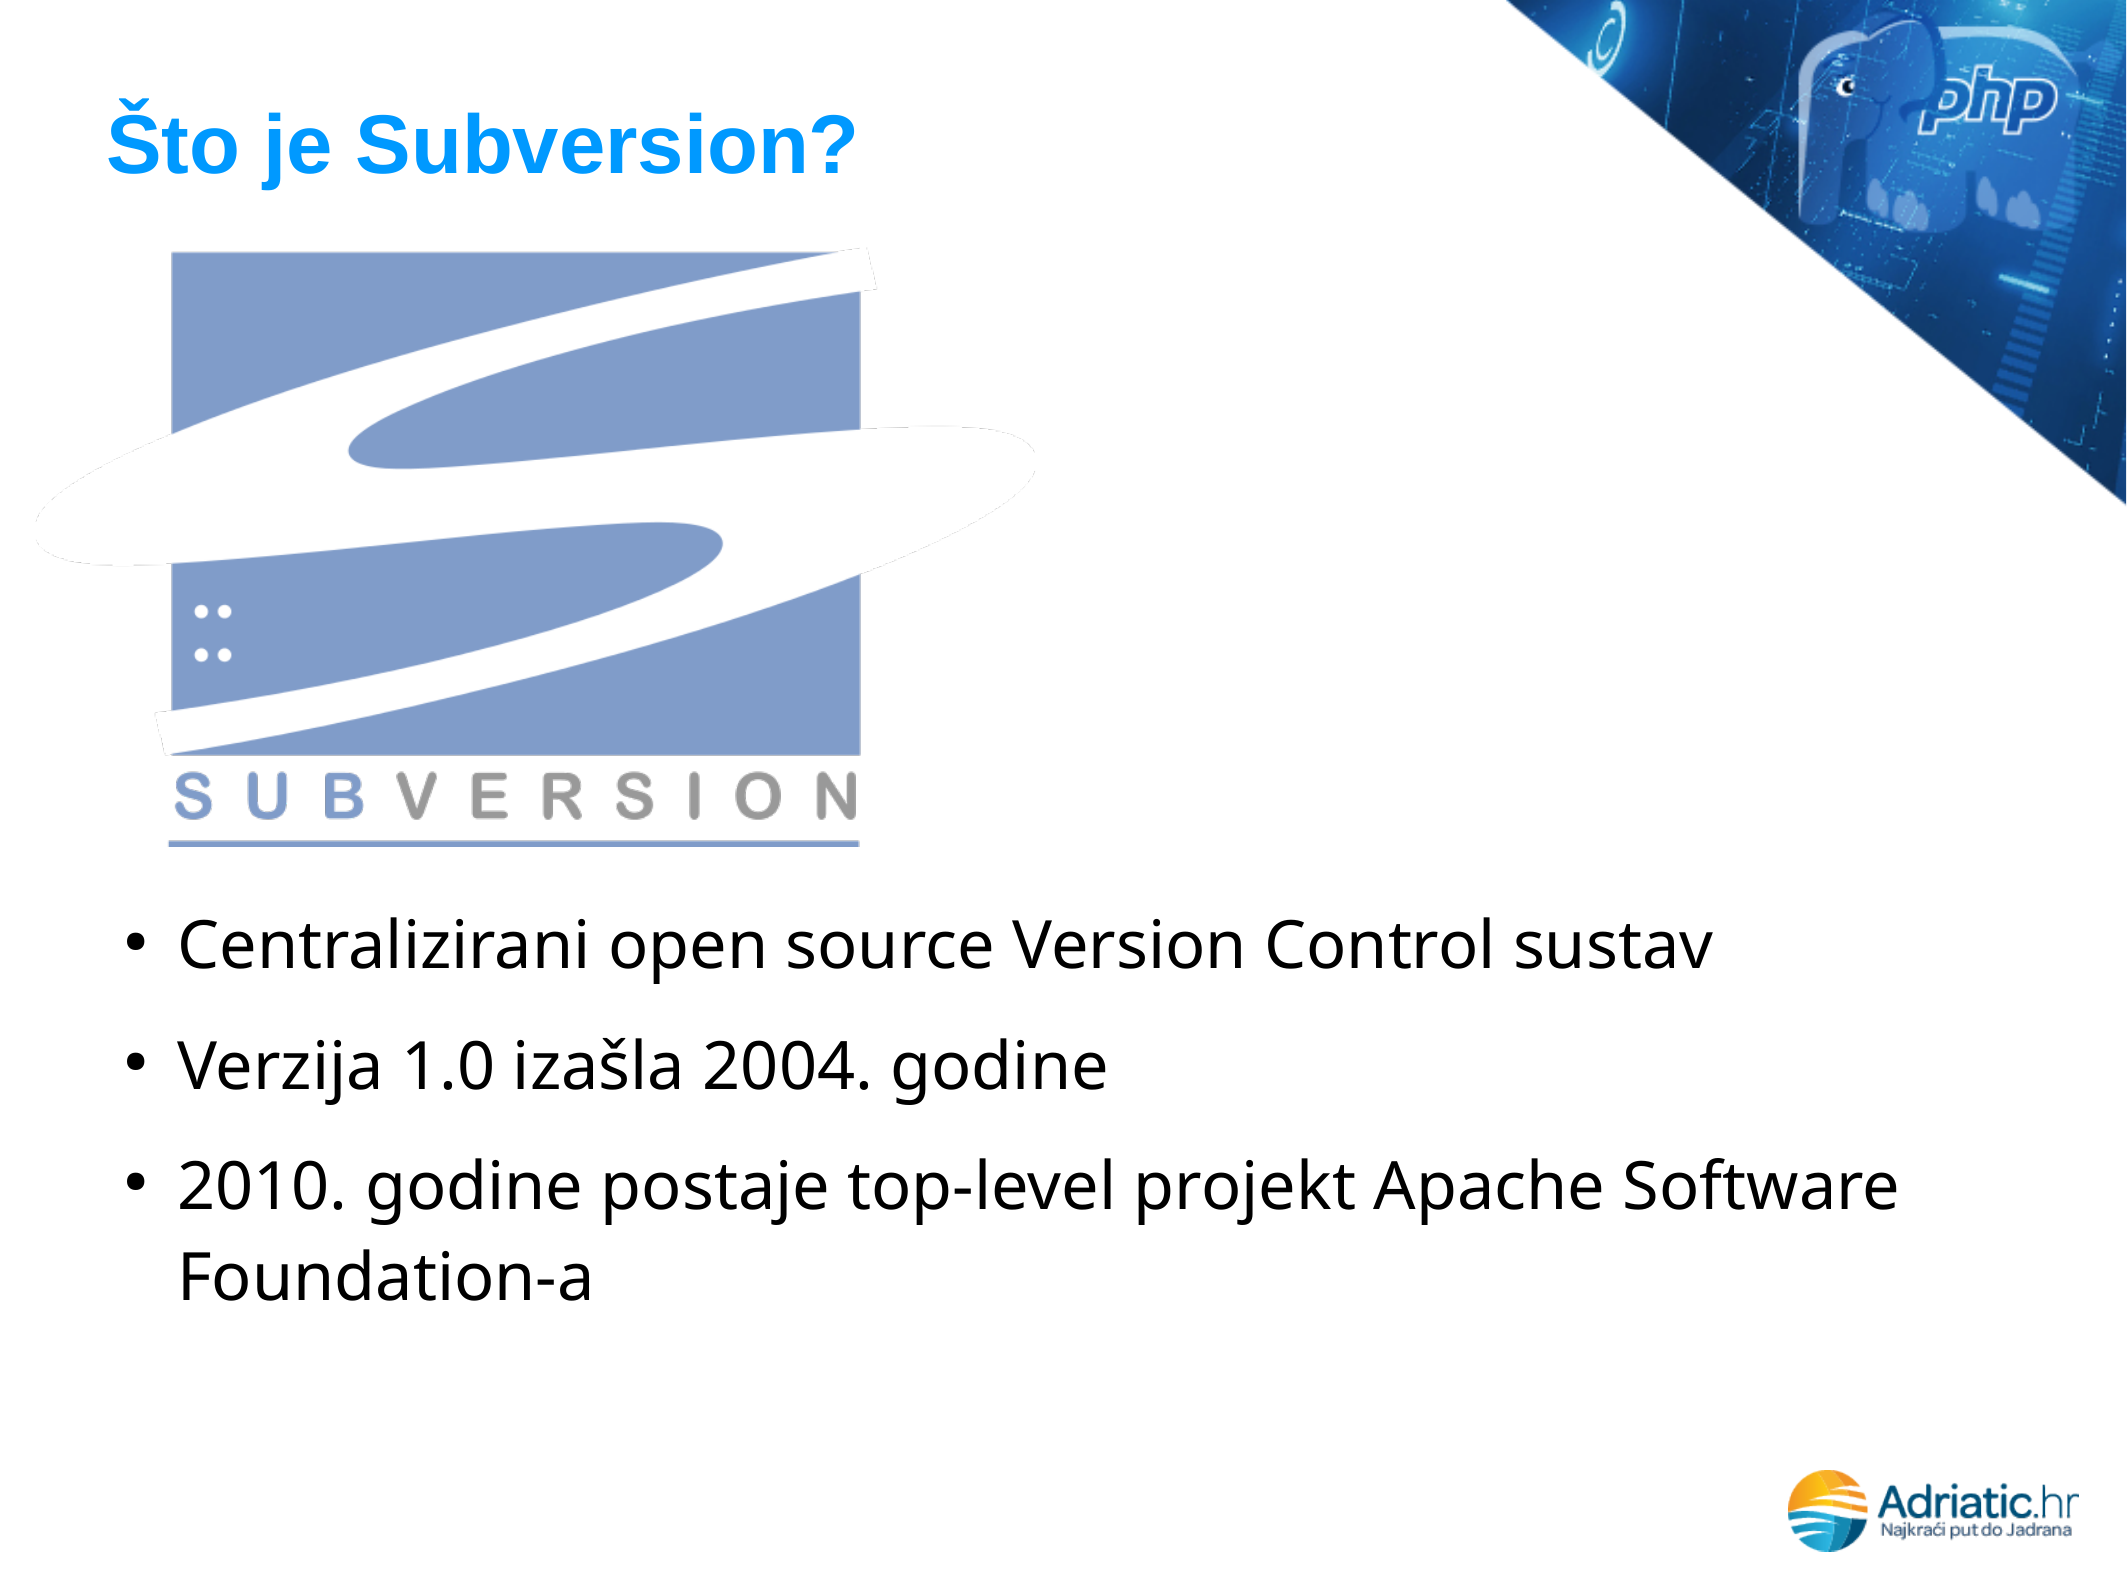

# Što je Subversion?
Centralizirani open source Version Control sustav
Verzija 1.0 izašla 2004. godine
2010. godine postaje top-level projekt Apache Software Foundation-a